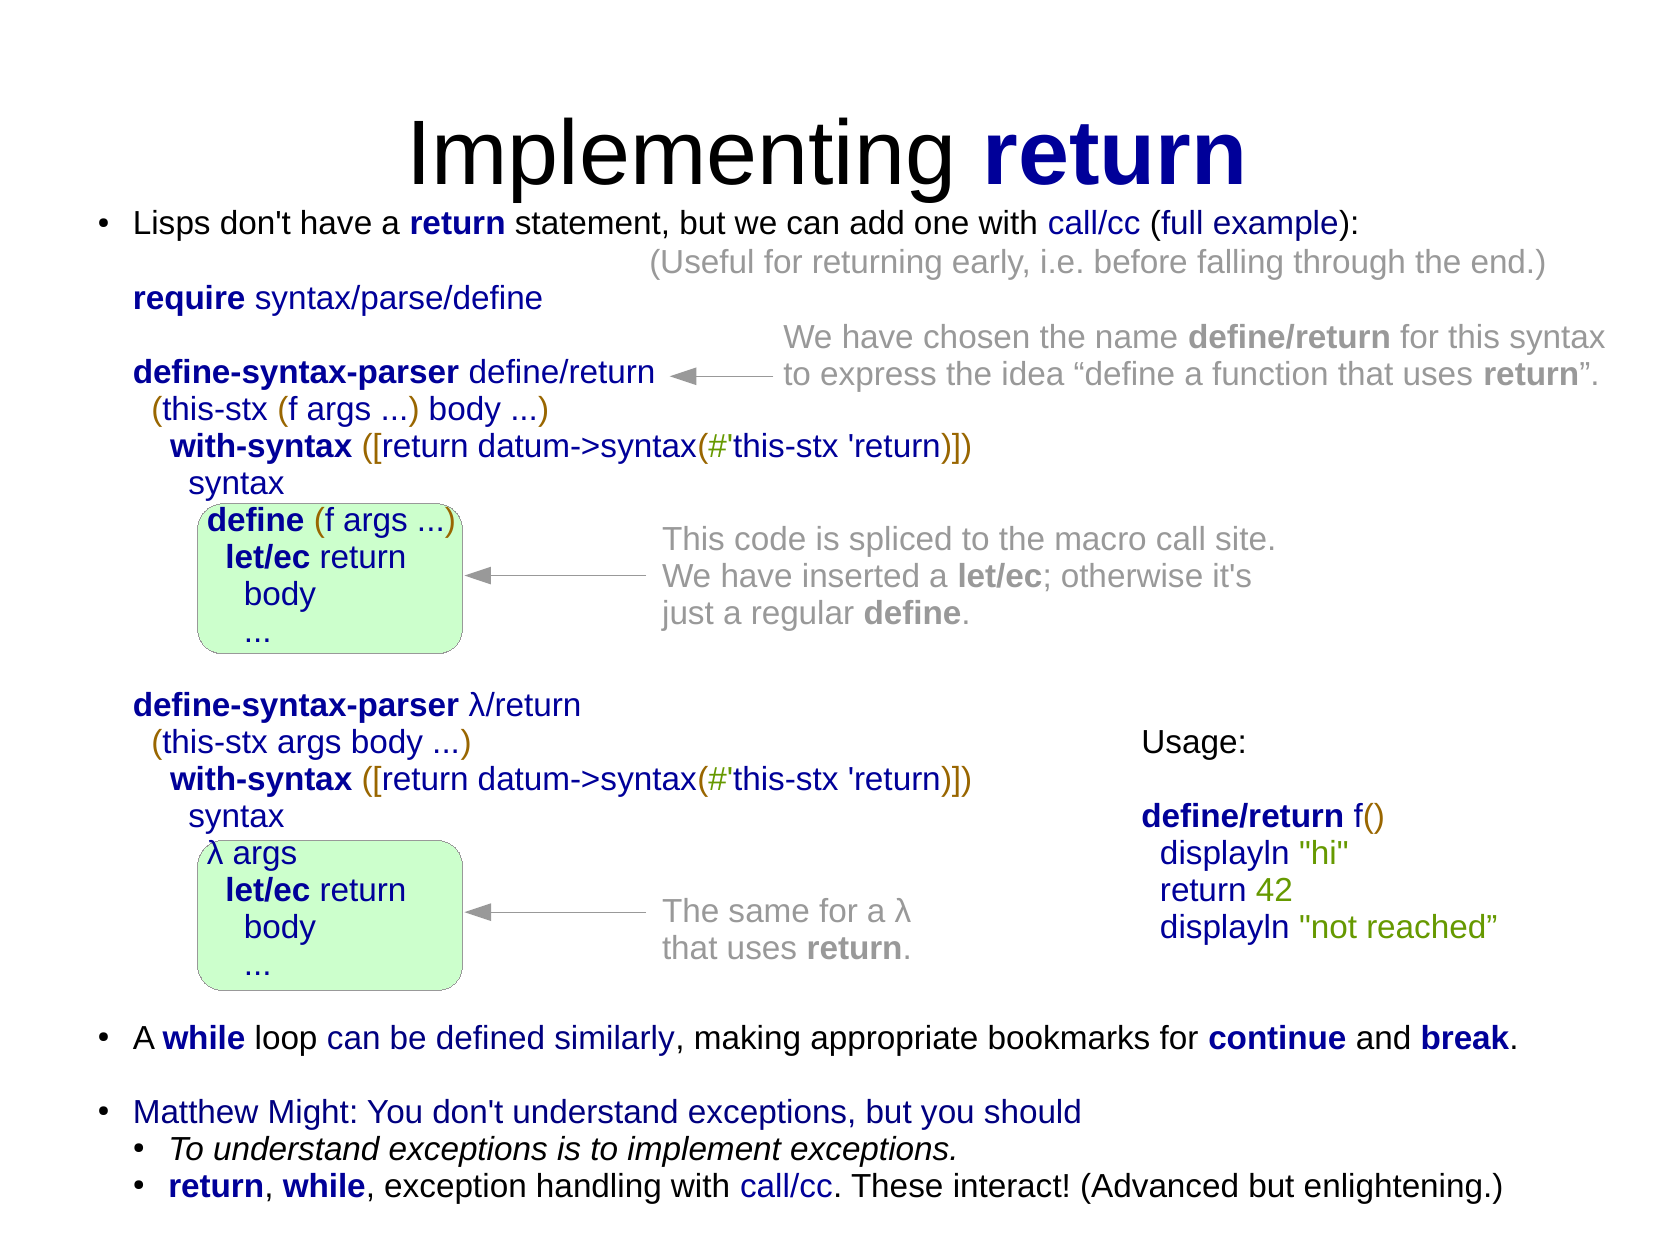

# Implementing return
Lisps don't have a return statement, but we can add one with call/cc (full example):
require syntax/parse/define
define-syntax-parser define/return
 (this-stx (f args ...) body ...)
 with-syntax ([return datum->syntax(#'this-stx 'return)])
 syntax
 define (f args ...)
 let/ec return
 body
 ...
define-syntax-parser λ/return
 (this-stx args body ...)
 with-syntax ([return datum->syntax(#'this-stx 'return)])
 syntax
 λ args
 let/ec return
 body
 ...
A while loop can be defined similarly, making appropriate bookmarks for continue and break.
Matthew Might: You don't understand exceptions, but you should
To understand exceptions is to implement exceptions.
return, while, exception handling with call/cc. These interact! (Advanced but enlightening.)
(Useful for returning early, i.e. before falling through the end.)
We have chosen the name define/return for this syntax
to express the idea “define a function that uses return”.
This code is spliced to the macro call site.
We have inserted a let/ec; otherwise it's just a regular define.
Usage:
define/return f()
 displayln "hi"
 return 42
 displayln "not reached”
The same for a λ
that uses return.